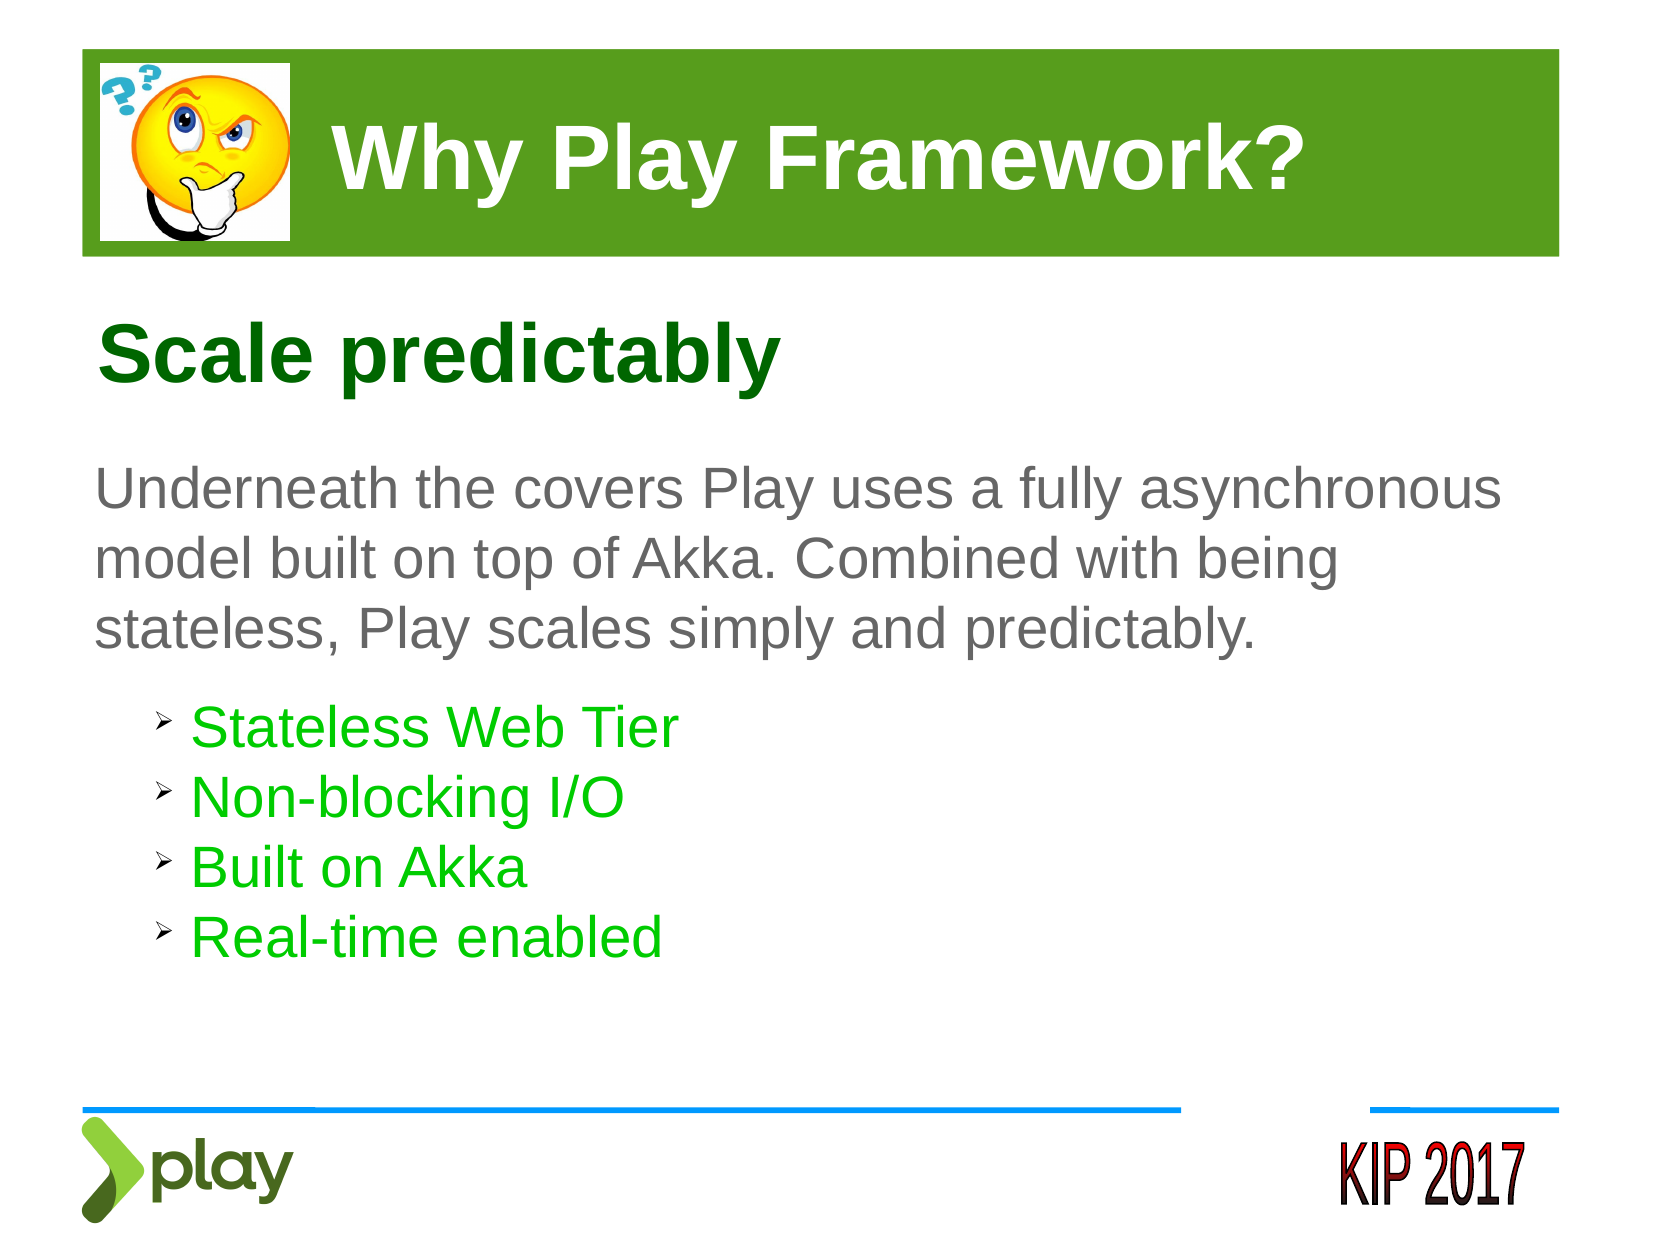

# Introduction to Play
Why Play Framework?
Scale predictably
Underneath the covers Play uses a fully asynchronous model built on top of Akka. Combined with being stateless, Play scales simply and predictably.
 Stateless Web Tier
 Non-blocking I/O
 Built on Akka
 Real-time enabled